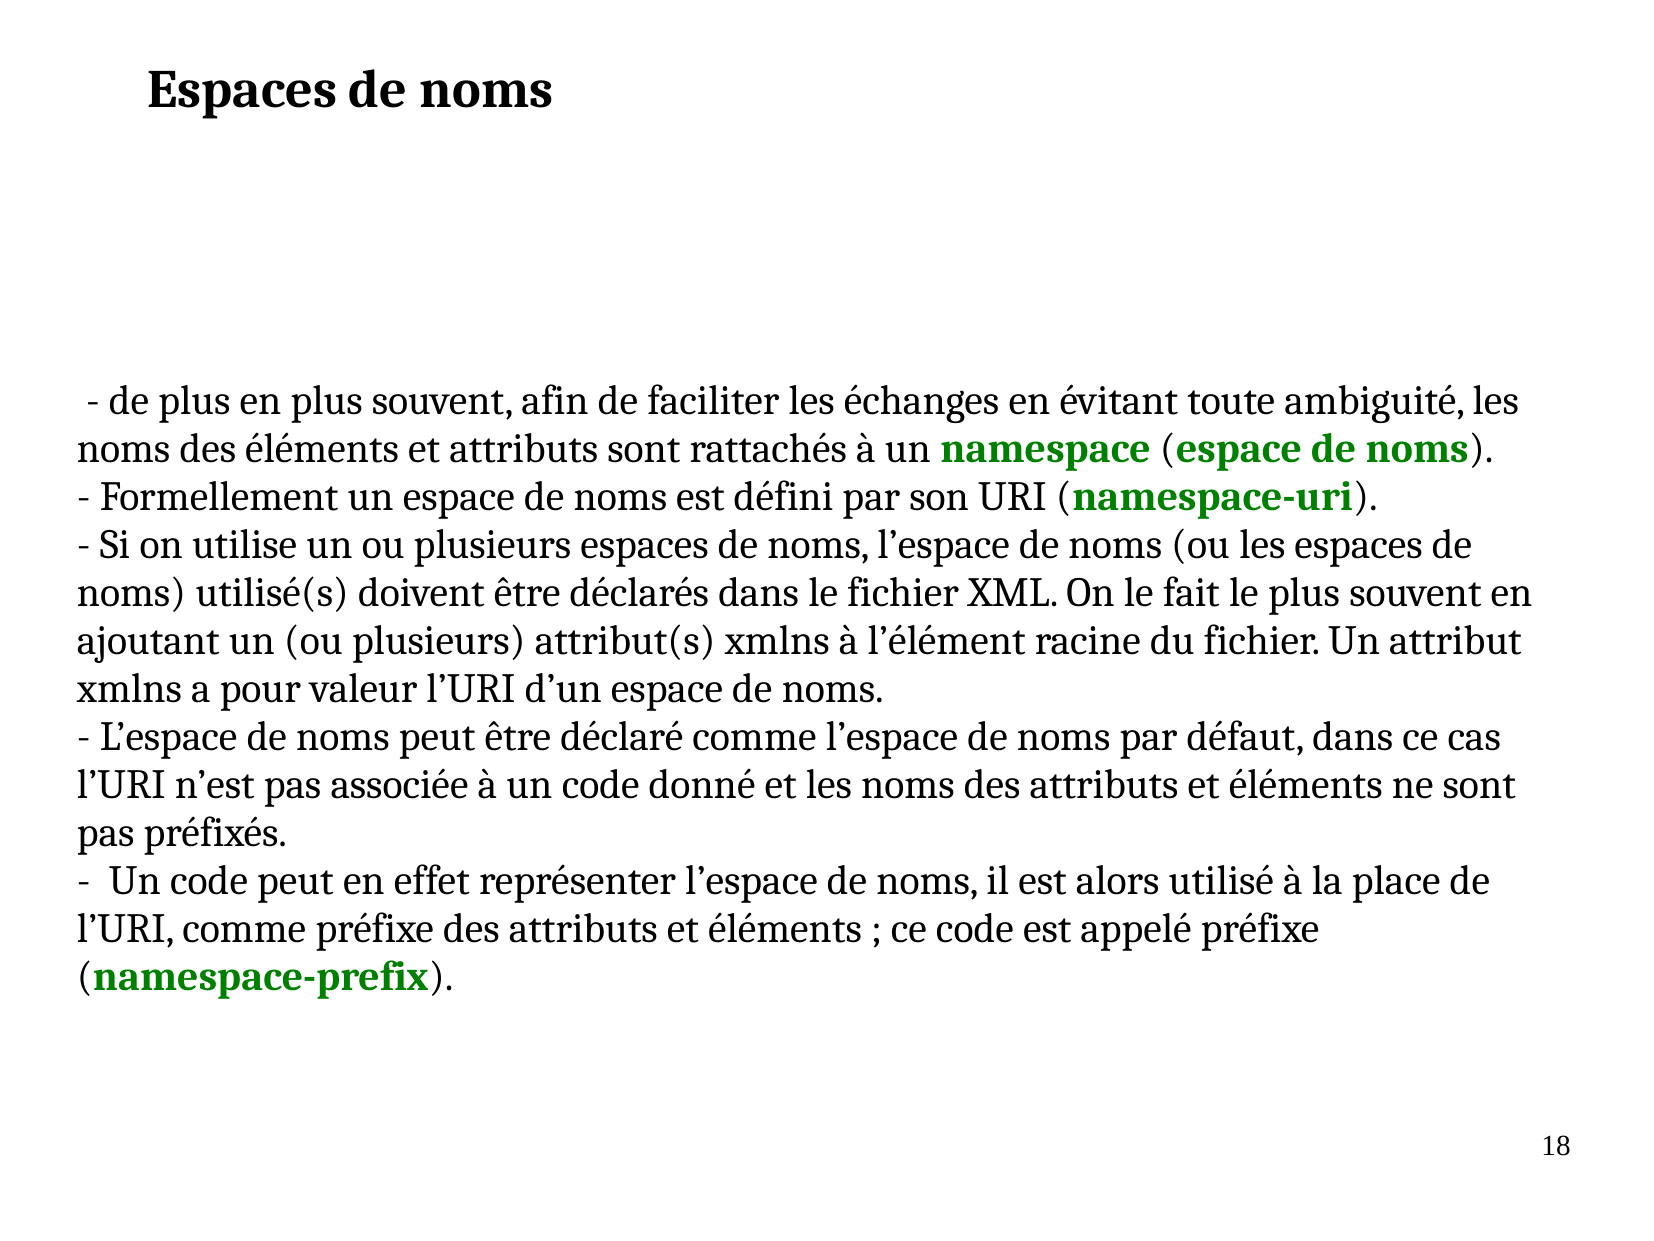

# Espaces de noms
 - de plus en plus souvent, afin de faciliter les échanges en évitant toute ambiguité, les noms des éléments et attributs sont rattachés à un namespace (espace de noms).
- Formellement un espace de noms est défini par son URI (namespace-uri).
- Si on utilise un ou plusieurs espaces de noms, l’espace de noms (ou les espaces de noms) utilisé(s) doivent être déclarés dans le fichier XML. On le fait le plus souvent en ajoutant un (ou plusieurs) attribut(s) xmlns à l’élément racine du fichier. Un attribut xmlns a pour valeur l’URI d’un espace de noms.
- L’espace de noms peut être déclaré comme l’espace de noms par défaut, dans ce cas l’URI n’est pas associée à un code donné et les noms des attributs et éléments ne sont pas préfixés.
- Un code peut en effet représenter l’espace de noms, il est alors utilisé à la place de l’URI, comme préfixe des attributs et éléments ; ce code est appelé préfixe (namespace-prefix).
18